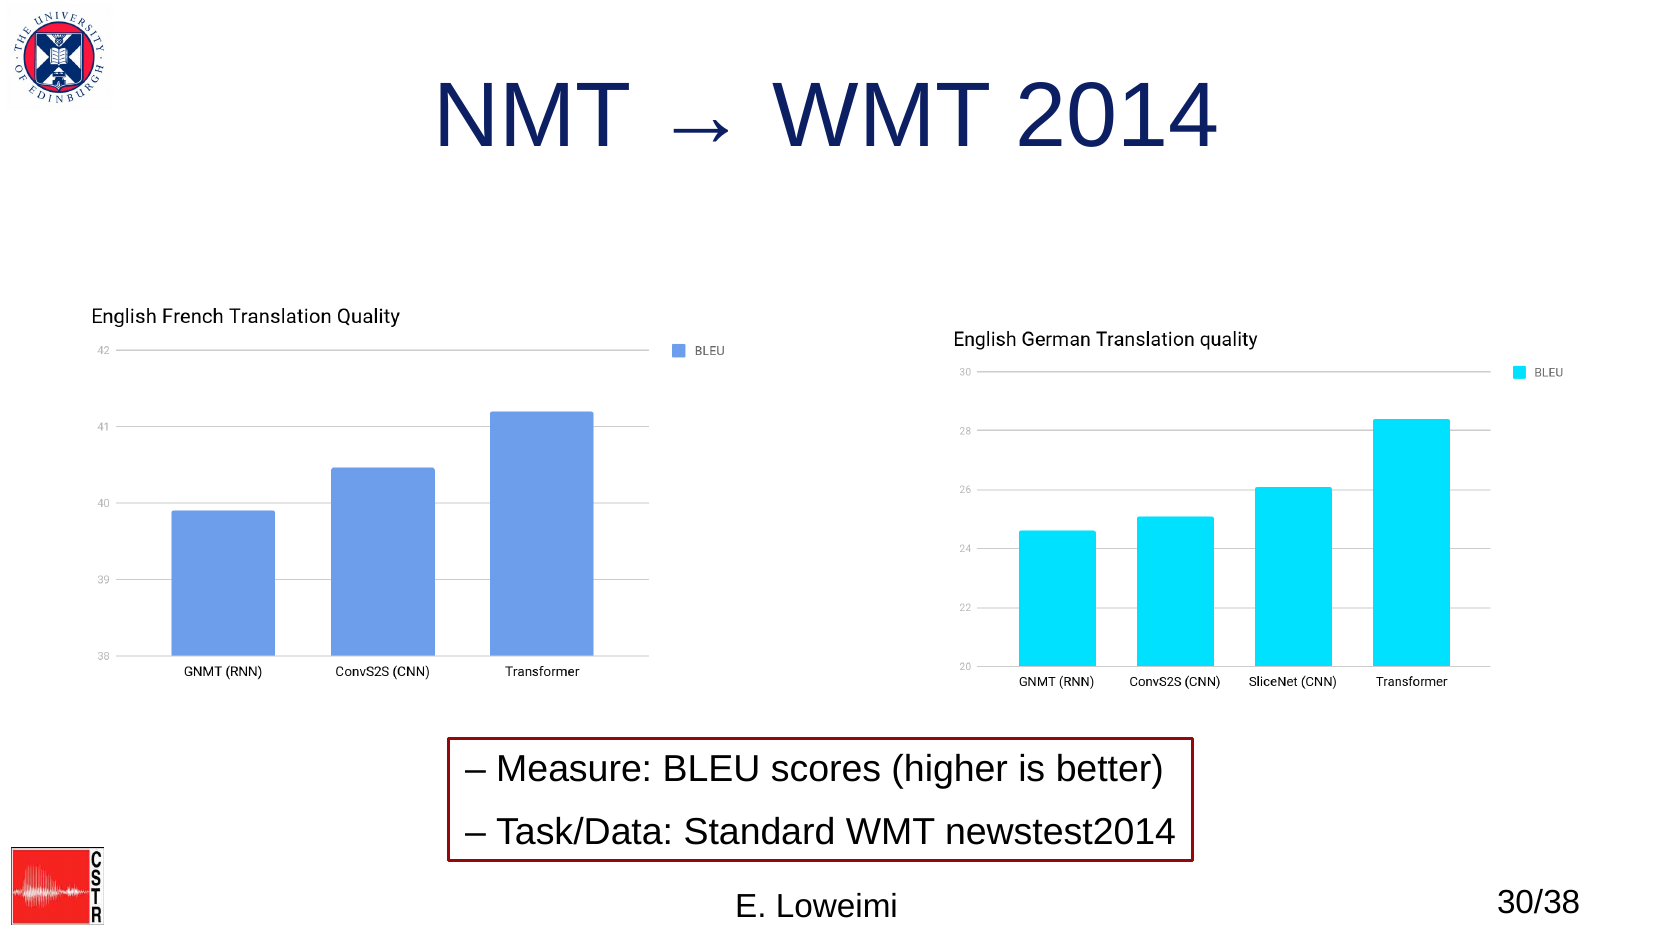

# NMT → WMT 2014
– Measure: BLEU scores (higher is better)
– Task/Data: Standard WMT newstest2014
30/38
E. Loweimi